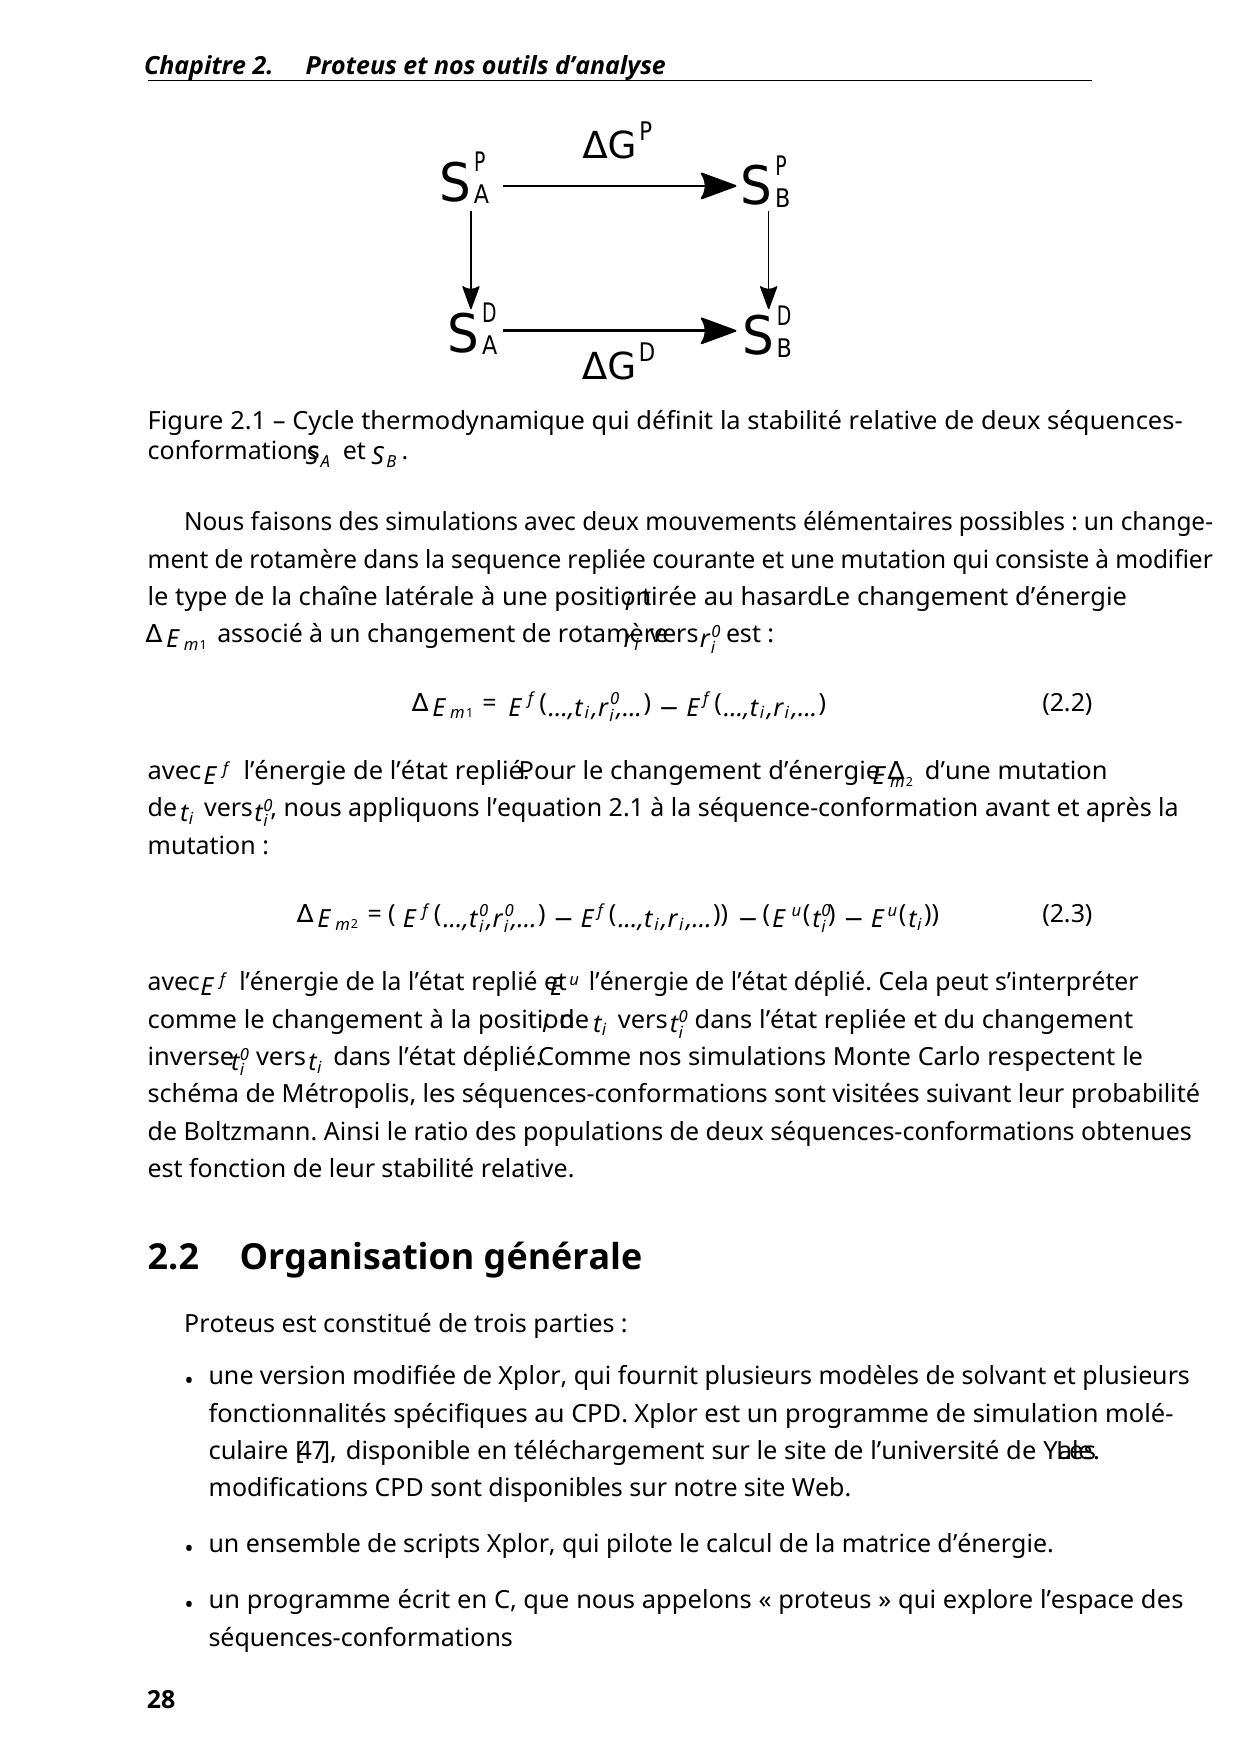

Chapitre 2.
Proteus et nos outils d’analyse
P
ΔG
P
P
S
S
A
B
D
D
S
S
A
B
D
ΔG
Figure 2.1 – Cycle thermodynamique qui définit la stabilité relative de deux séquences-
conformations
et
.
S
S
A
B
Nous faisons des simulations avec deux mouvements élémentaires possibles : un change-
ment de rotamère dans la sequence repliée courante et une mutation qui consiste à modifier
le type de la chaîne latérale à une position
tirée au hasard.
Le changement d’énergie
i
∆
associé à un changement de rotamère
vers
est :
0
E
r
r
m
i
i
1
∆
=
(
)
(
)
(2.2)
f
0
f
E
E
...,t
,r
,...
− E
...,t
,r
,...
m
i
i
i
i
1
avec
l’énergie de l’état replié.
Pour le changement d’énergie ∆
d’une mutation
f
E
E
m
2
de
vers
, nous appliquons l’equation 2.1 à la séquence-conformation avant et après la
0
t
t
i
i
mutation :
∆
= (
(
)
(
))
(
(
)
(
))
(2.3)
f
0
0
f
u
0
u
E
E
...,t
,r
,...
− E
...,t
,r
,...
−
E
t
− E
t
m
i
i
i
i
i
i
2
avec
l’énergie de la l’état replié et
l’énergie de l’état déplié. Cela peut s’interpréter
f
u
E
E
comme le changement à la position
de
vers
dans l’état repliée et du changement
0
i
t
t
i
i
inverse
vers
dans l’état déplié.
Comme nos simulations Monte Carlo respectent le
0
t
t
i
i
schéma de Métropolis, les séquences-conformations sont visitées suivant leur probabilité
de Boltzmann. Ainsi le ratio des populations de deux séquences-conformations obtenues
est fonction de leur stabilité relative.
2.2
Organisation générale
Proteus est constitué de trois parties :
une version modifiée de Xplor, qui fournit plusieurs modèles de solvant et plusieurs
•
fonctionnalités spécifiques au CPD. Xplor est un programme de simulation molé-
culaire [
47
],
disponible en téléchargement sur le site de l’université de Yale.
Les
modifications CPD sont disponibles sur notre site Web.
un ensemble de scripts Xplor, qui pilote le calcul de la matrice d’énergie.
•
un programme écrit en C, que nous appelons « proteus » qui explore l’espace des
•
séquences-conformations
28